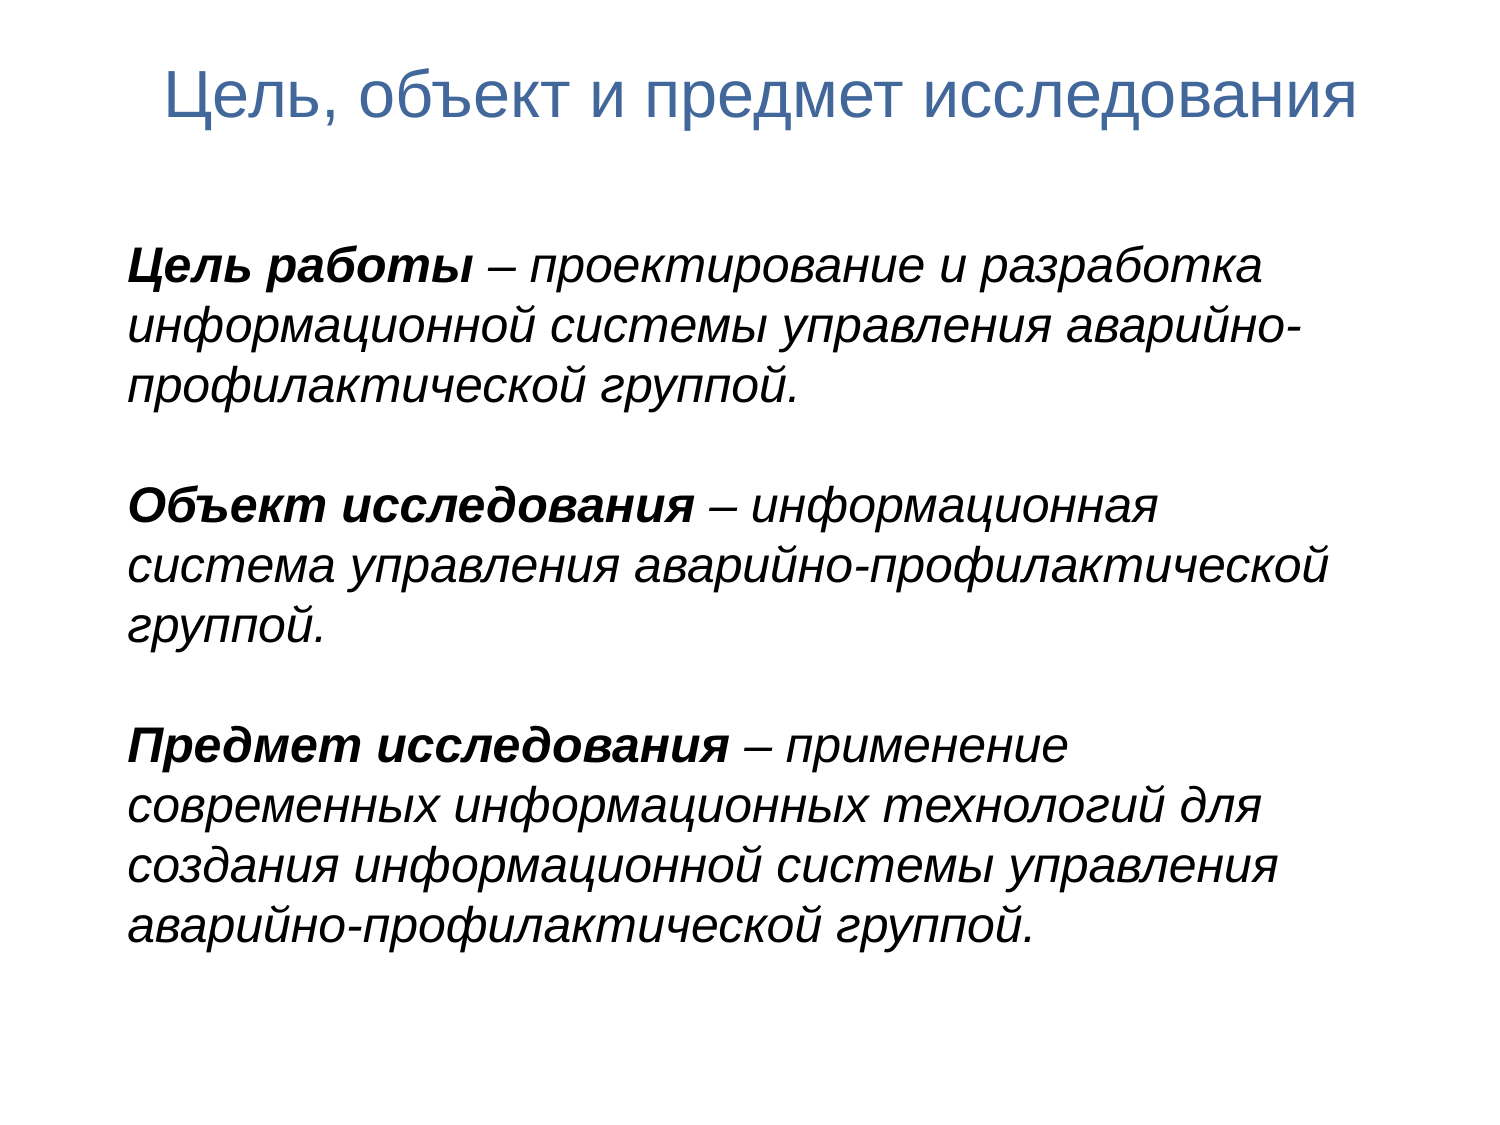

Цель, объект и предмет исследования
Цель работы – проектирование и разработка информационной системы управления аварийно-профилактической группой.
Объект исследования – информационная система управления аварийно-профилактической группой.
Предмет исследования – применение современных информационных технологий для создания информационной системы управления аварийно-профилактической группой.